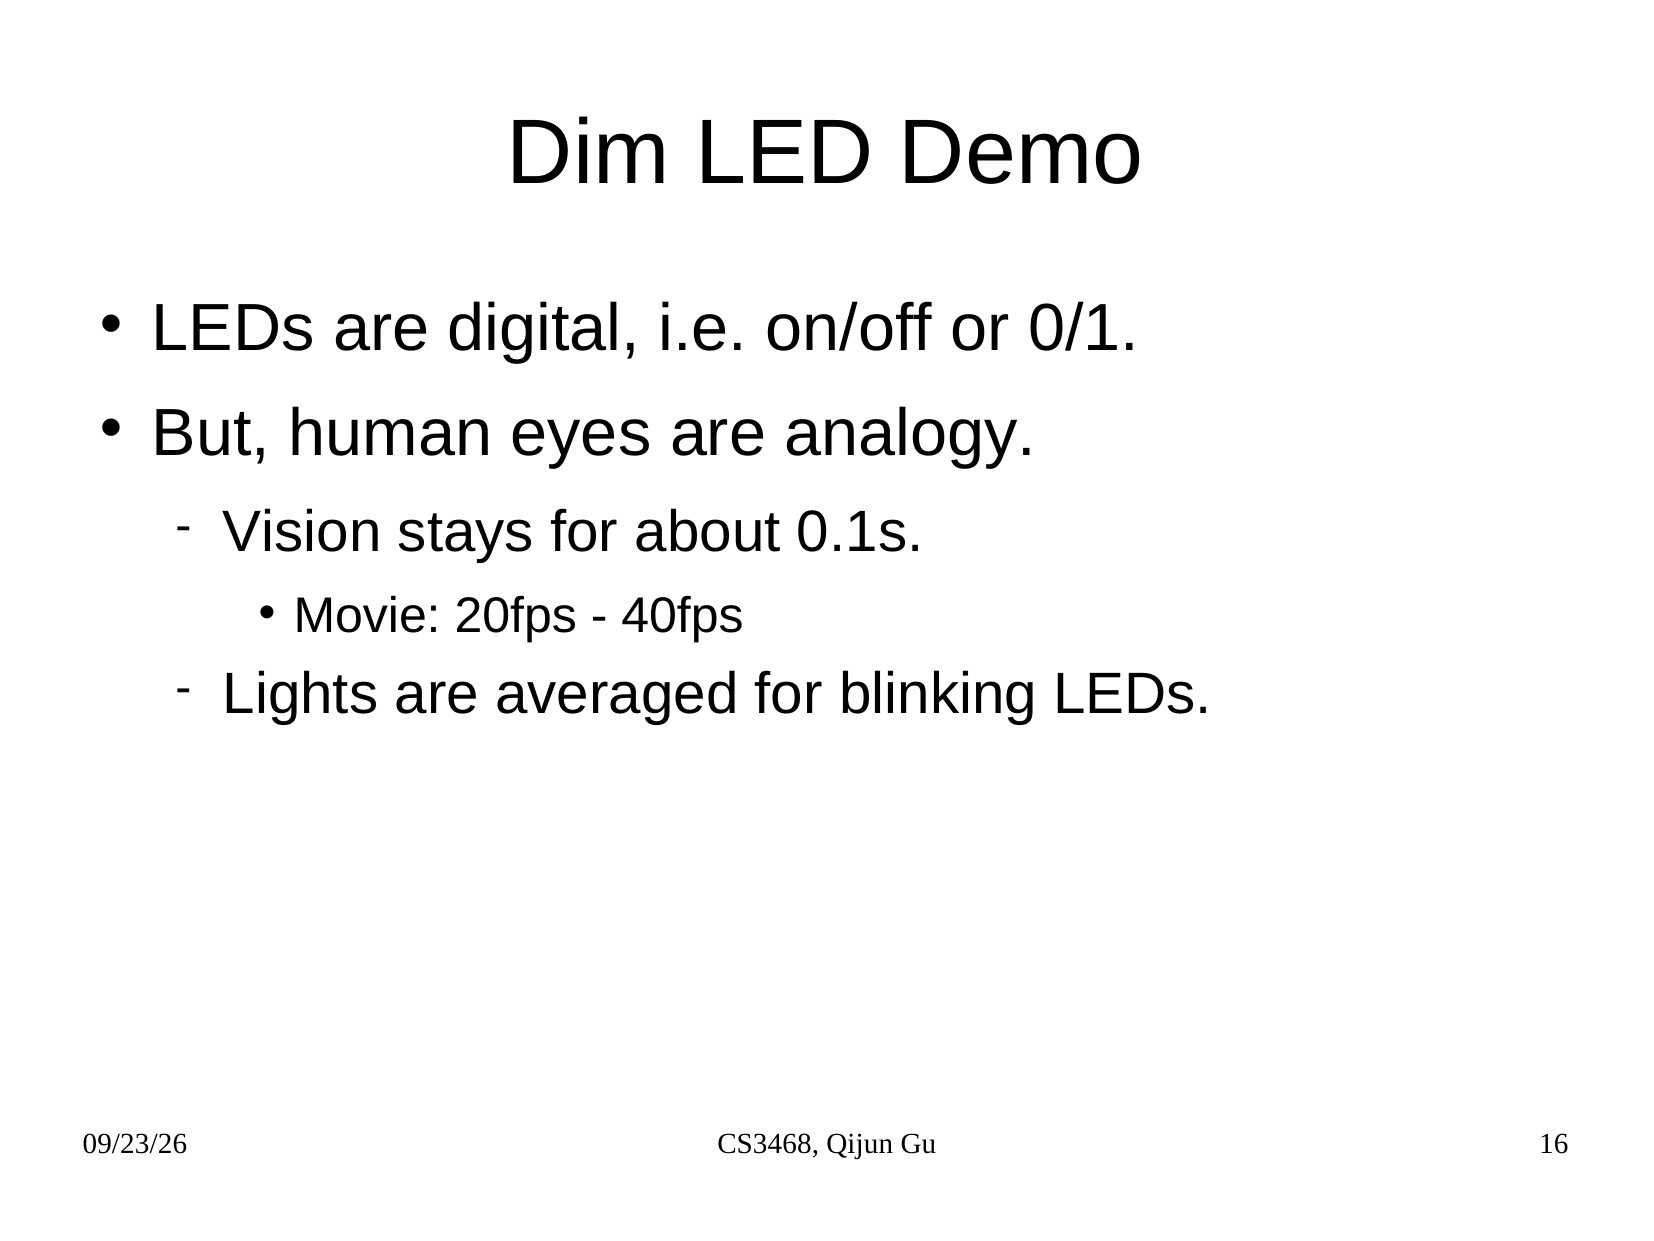

# Dim LED Demo
LEDs are digital, i.e. on/off or 0/1.
But, human eyes are analogy.
Vision stays for about 0.1s.
Movie: 20fps - 40fps
Lights are averaged for blinking LEDs.
CS3468, Qijun Gu
16